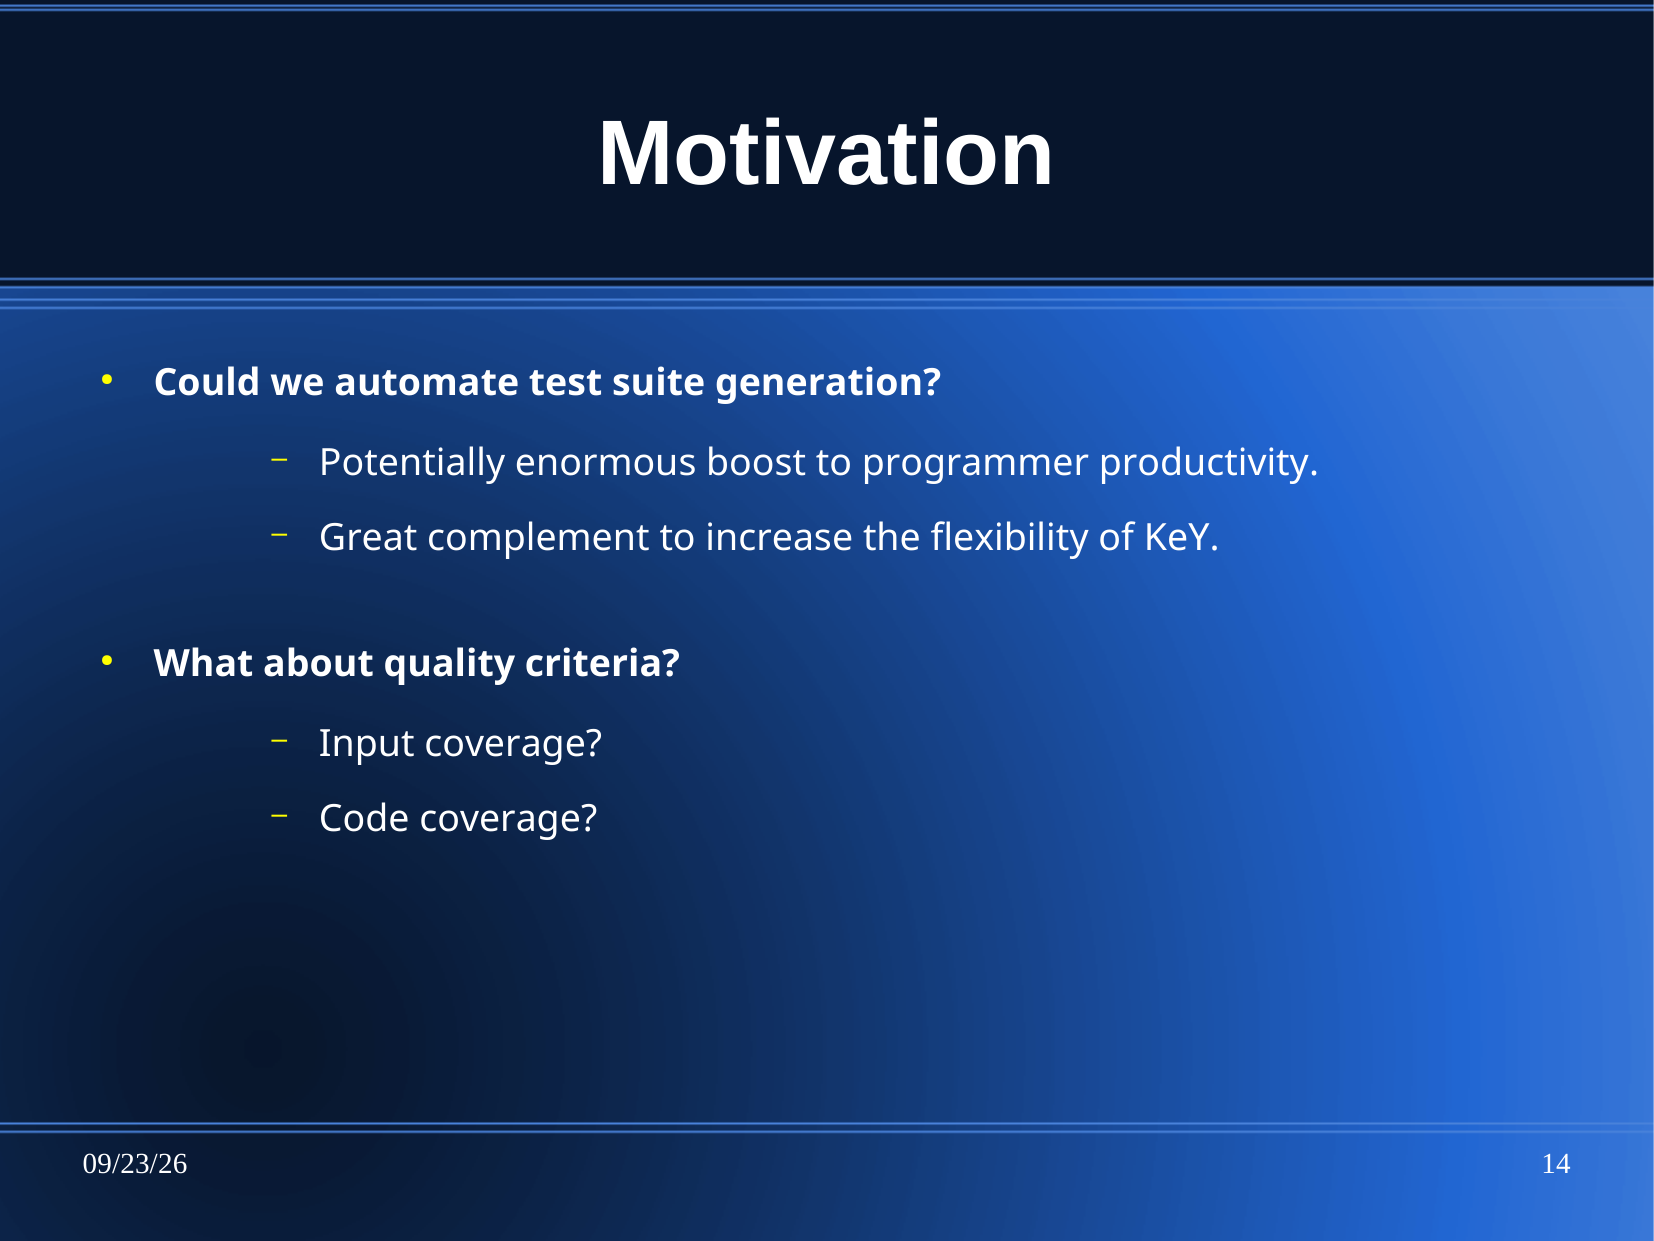

# Motivation
Could we automate test suite generation?
Potentially enormous boost to programmer productivity.
Great complement to increase the flexibility of KeY.
What about quality criteria?
Input coverage?
Code coverage?
14